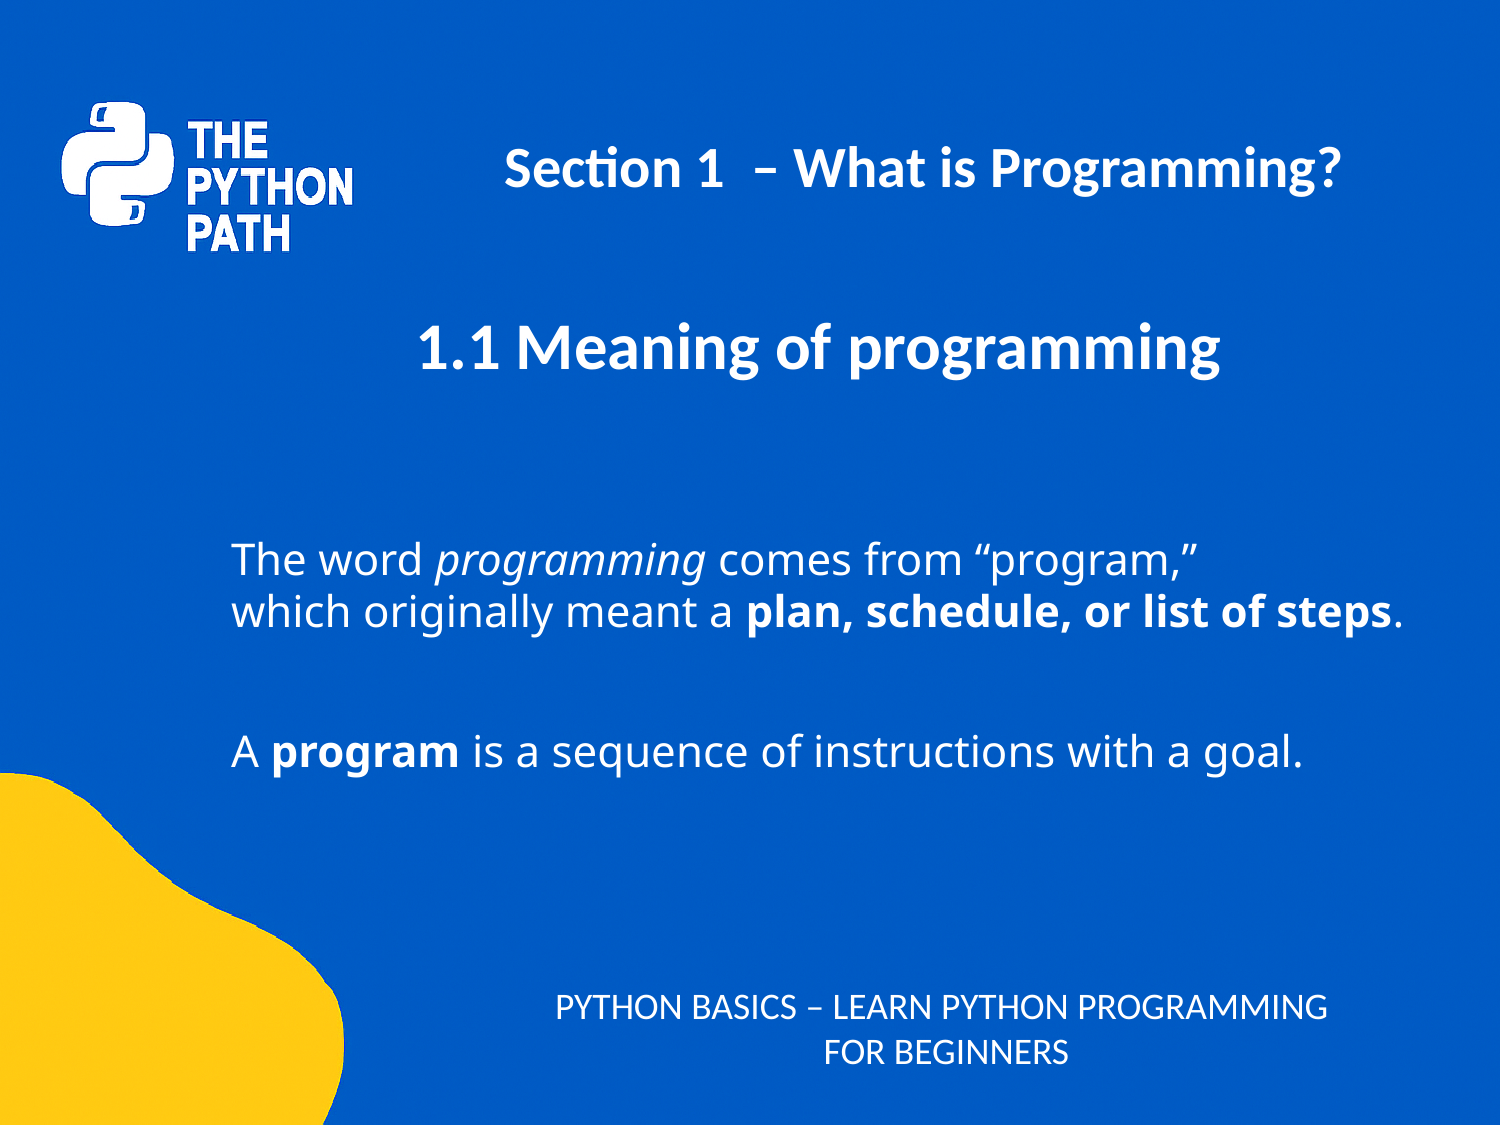

Section 1 – What is Programming?
1.1 Meaning of programming
The word programming comes from “program,”
which originally meant a plan, schedule, or list of steps.
A program is a sequence of instructions with a goal.
PYTHON BASICS – LEARN PYTHON PROGRAMMING
 FOR BEGINNERS